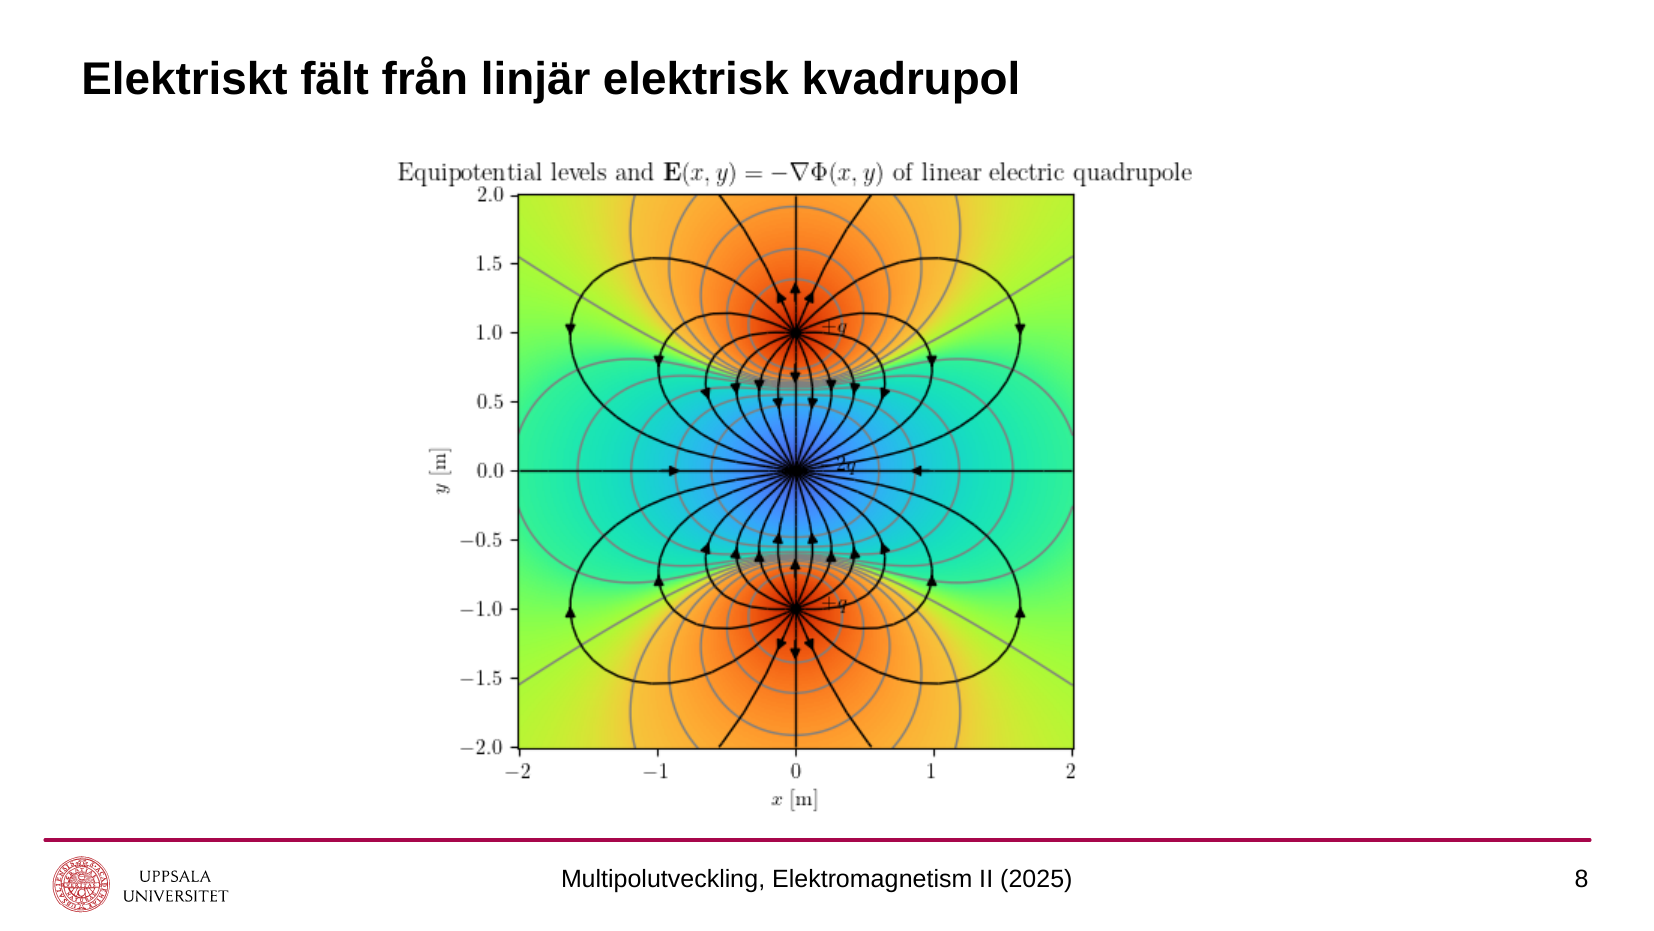

# Elektriskt fält från linjär elektrisk kvadrupol
8
Multipolutveckling, Elektromagnetism II (2025)